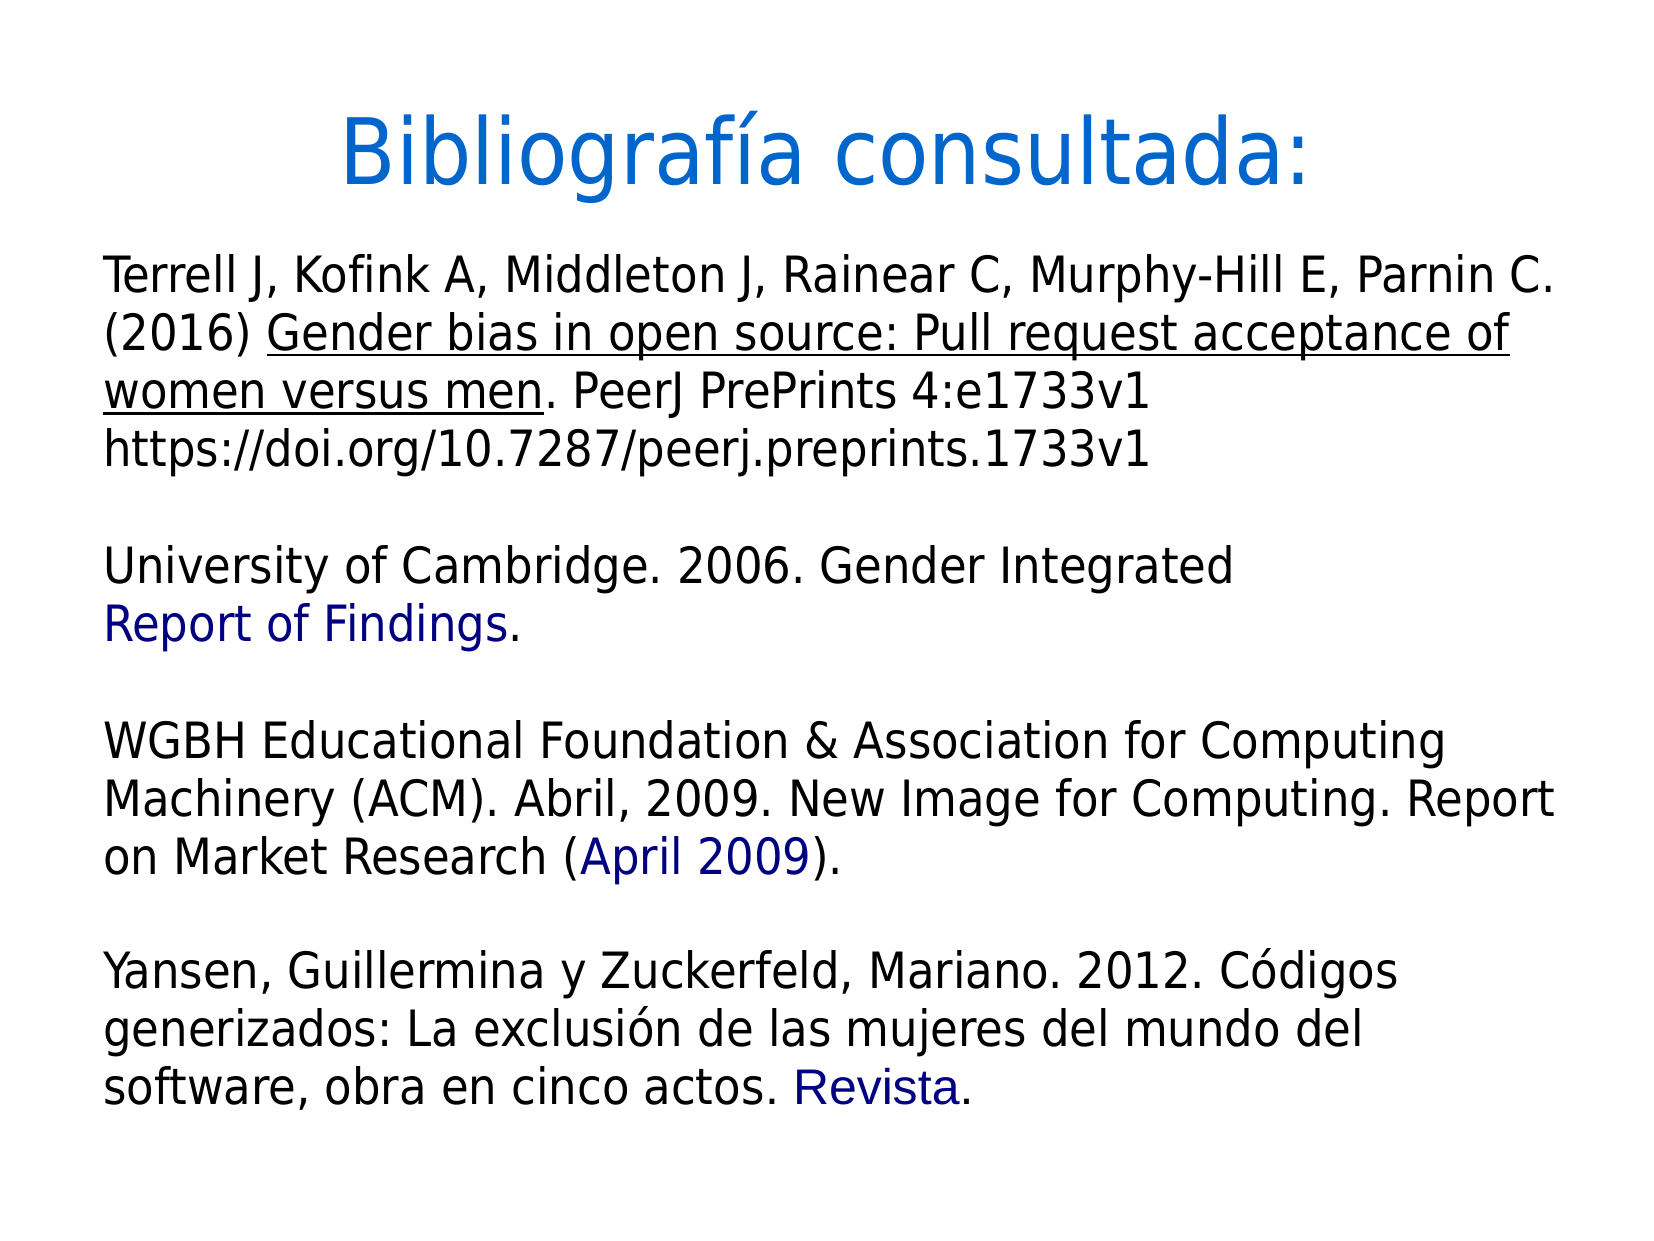

# Bibliografía consultada:
Terrell J, Kofink A, Middleton J, Rainear C, Murphy-Hill E, Parnin C. (2016) Gender bias in open source: Pull request acceptance of women versus men. PeerJ PrePrints 4:e1733v1 https://doi.org/10.7287/peerj.preprints.1733v1
University of Cambridge. 2006. Gender Integrated Report of Findings.
WGBH Educational Foundation & Association for Computing Machinery (ACM). Abril, 2009. New Image for Computing. Report on Market Research (April 2009).
Yansen, Guillermina y Zuckerfeld, Mariano. 2012. Códigos generizados: La exclusión de las mujeres del mundo del software, obra en cinco actos. Revista.